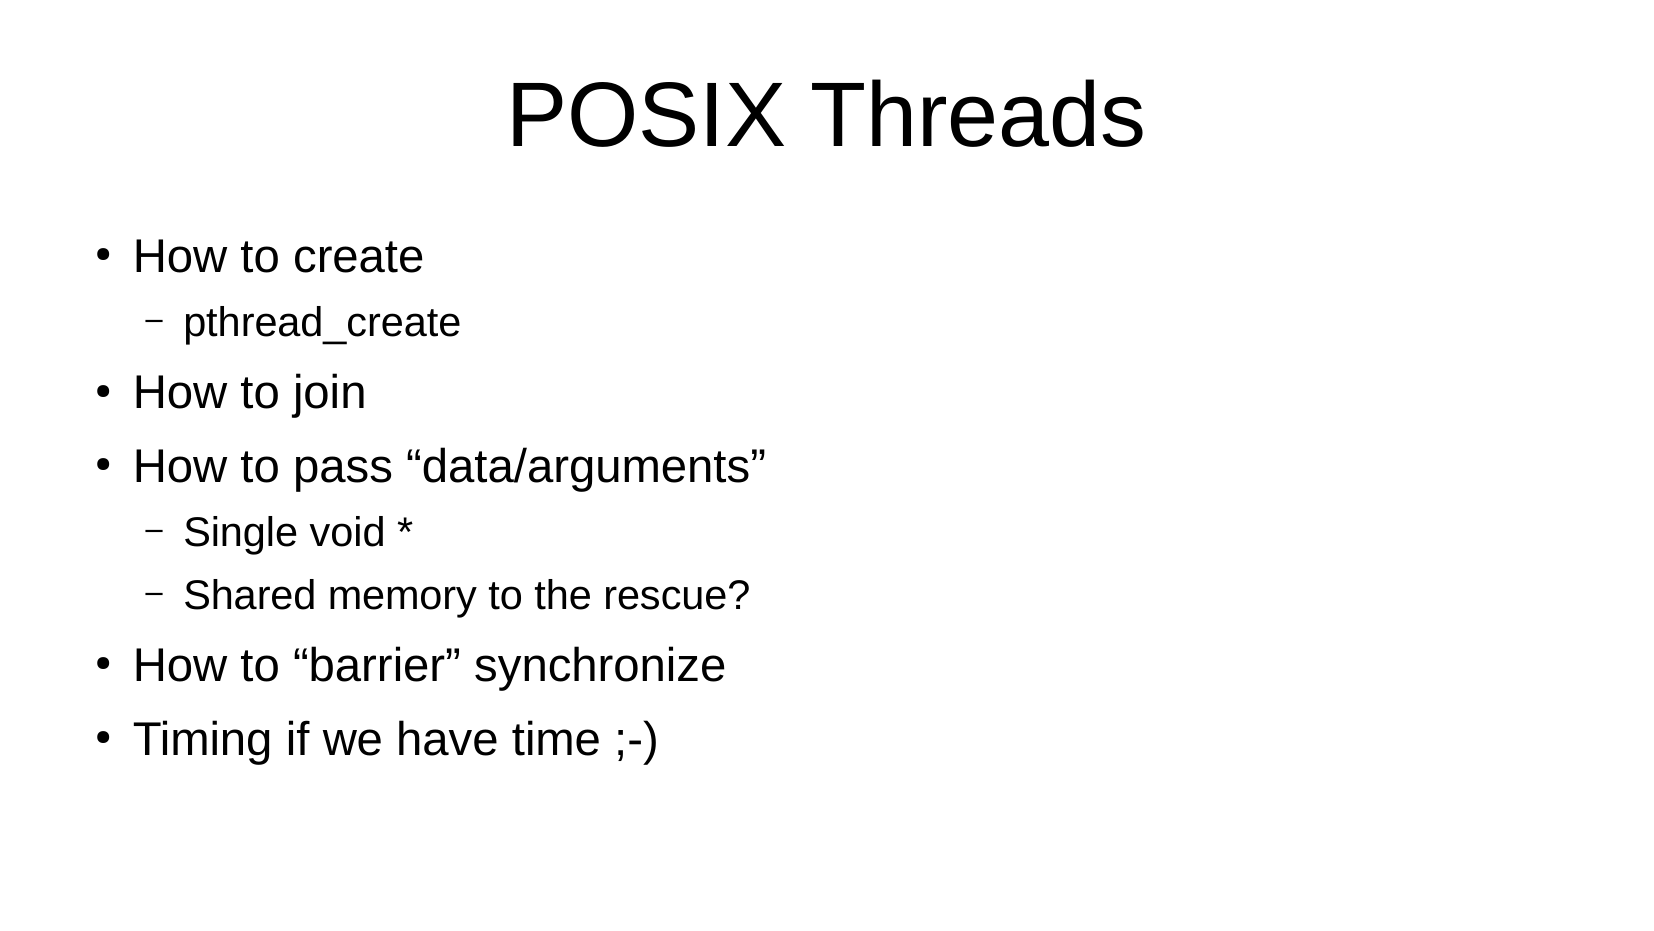

# POSIX Threads
How to create
pthread_create
How to join
How to pass “data/arguments”
Single void *
Shared memory to the rescue?
How to “barrier” synchronize
Timing if we have time ;-)